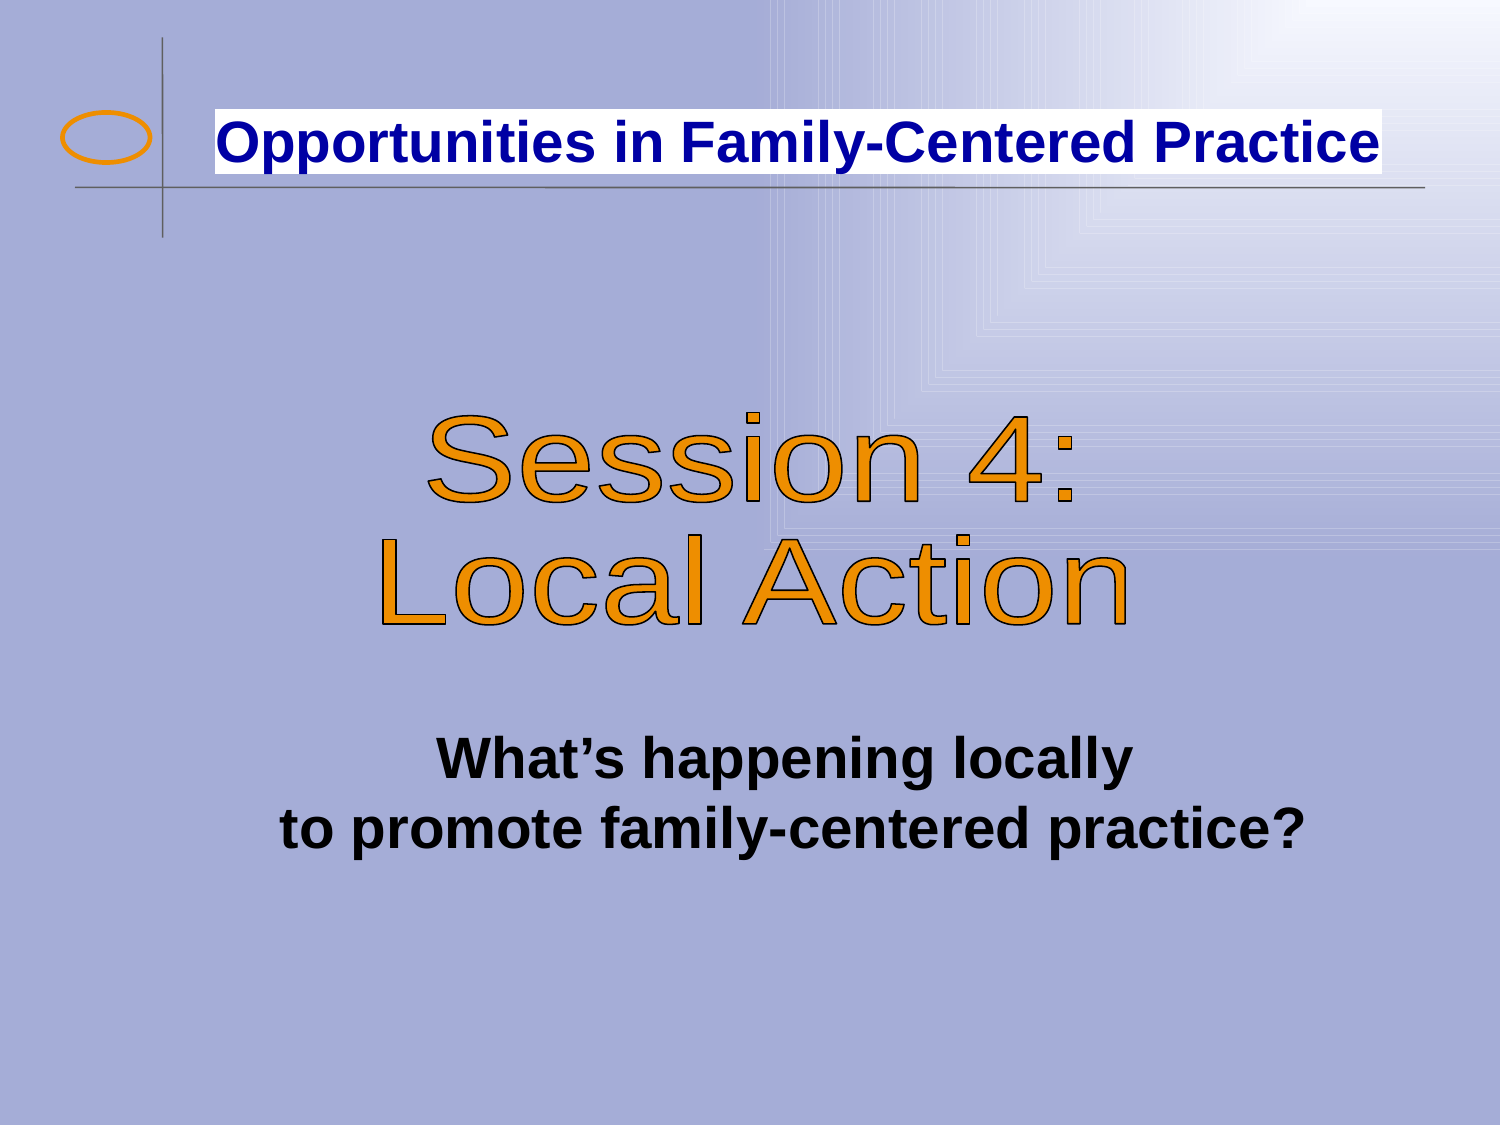

# Opportunities in Family-Centered Practice
Session 4:
Local Action
What’s happening locally
to promote family-centered practice?